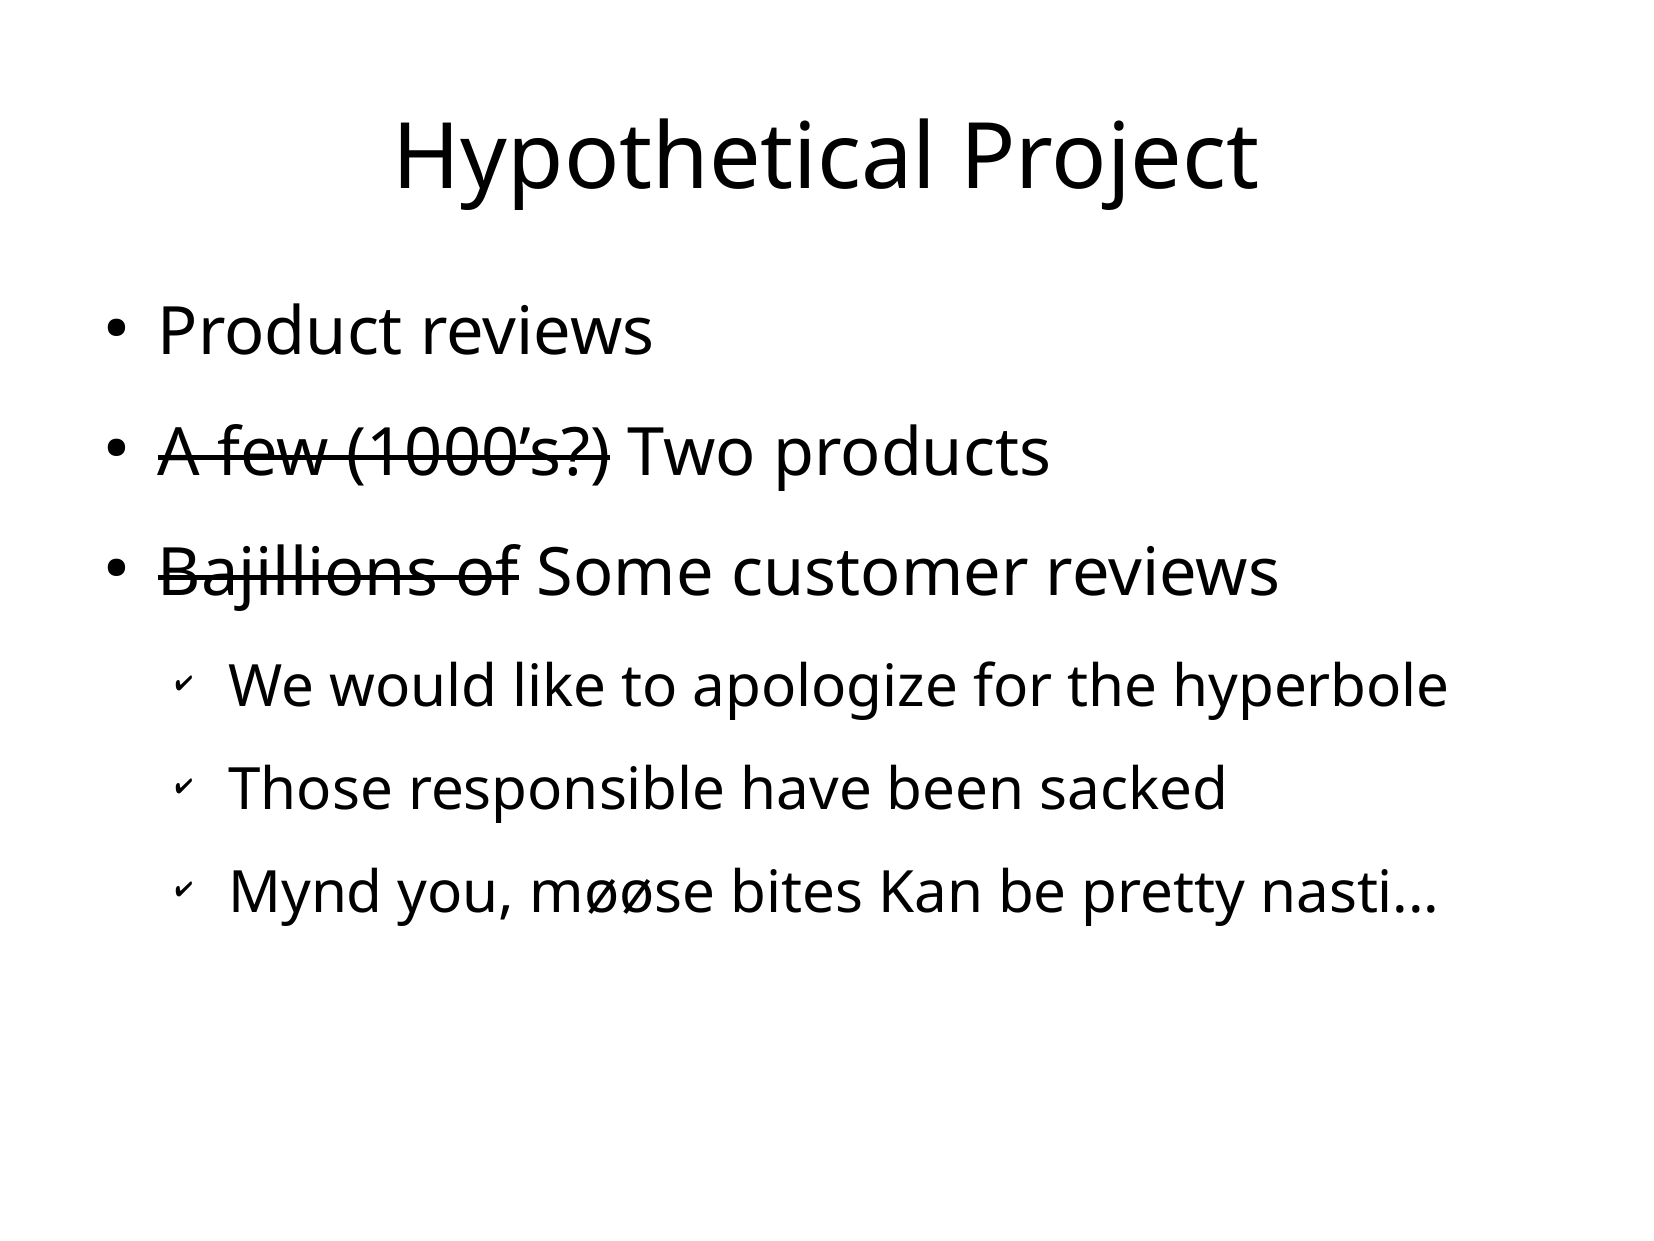

# Hypothetical Project
Product reviews
A few (1000’s?) Two products
Bajillions of Some customer reviews
We would like to apologize for the hyperbole
Those responsible have been sacked
Mynd you, møøse bites Kan be pretty nasti...